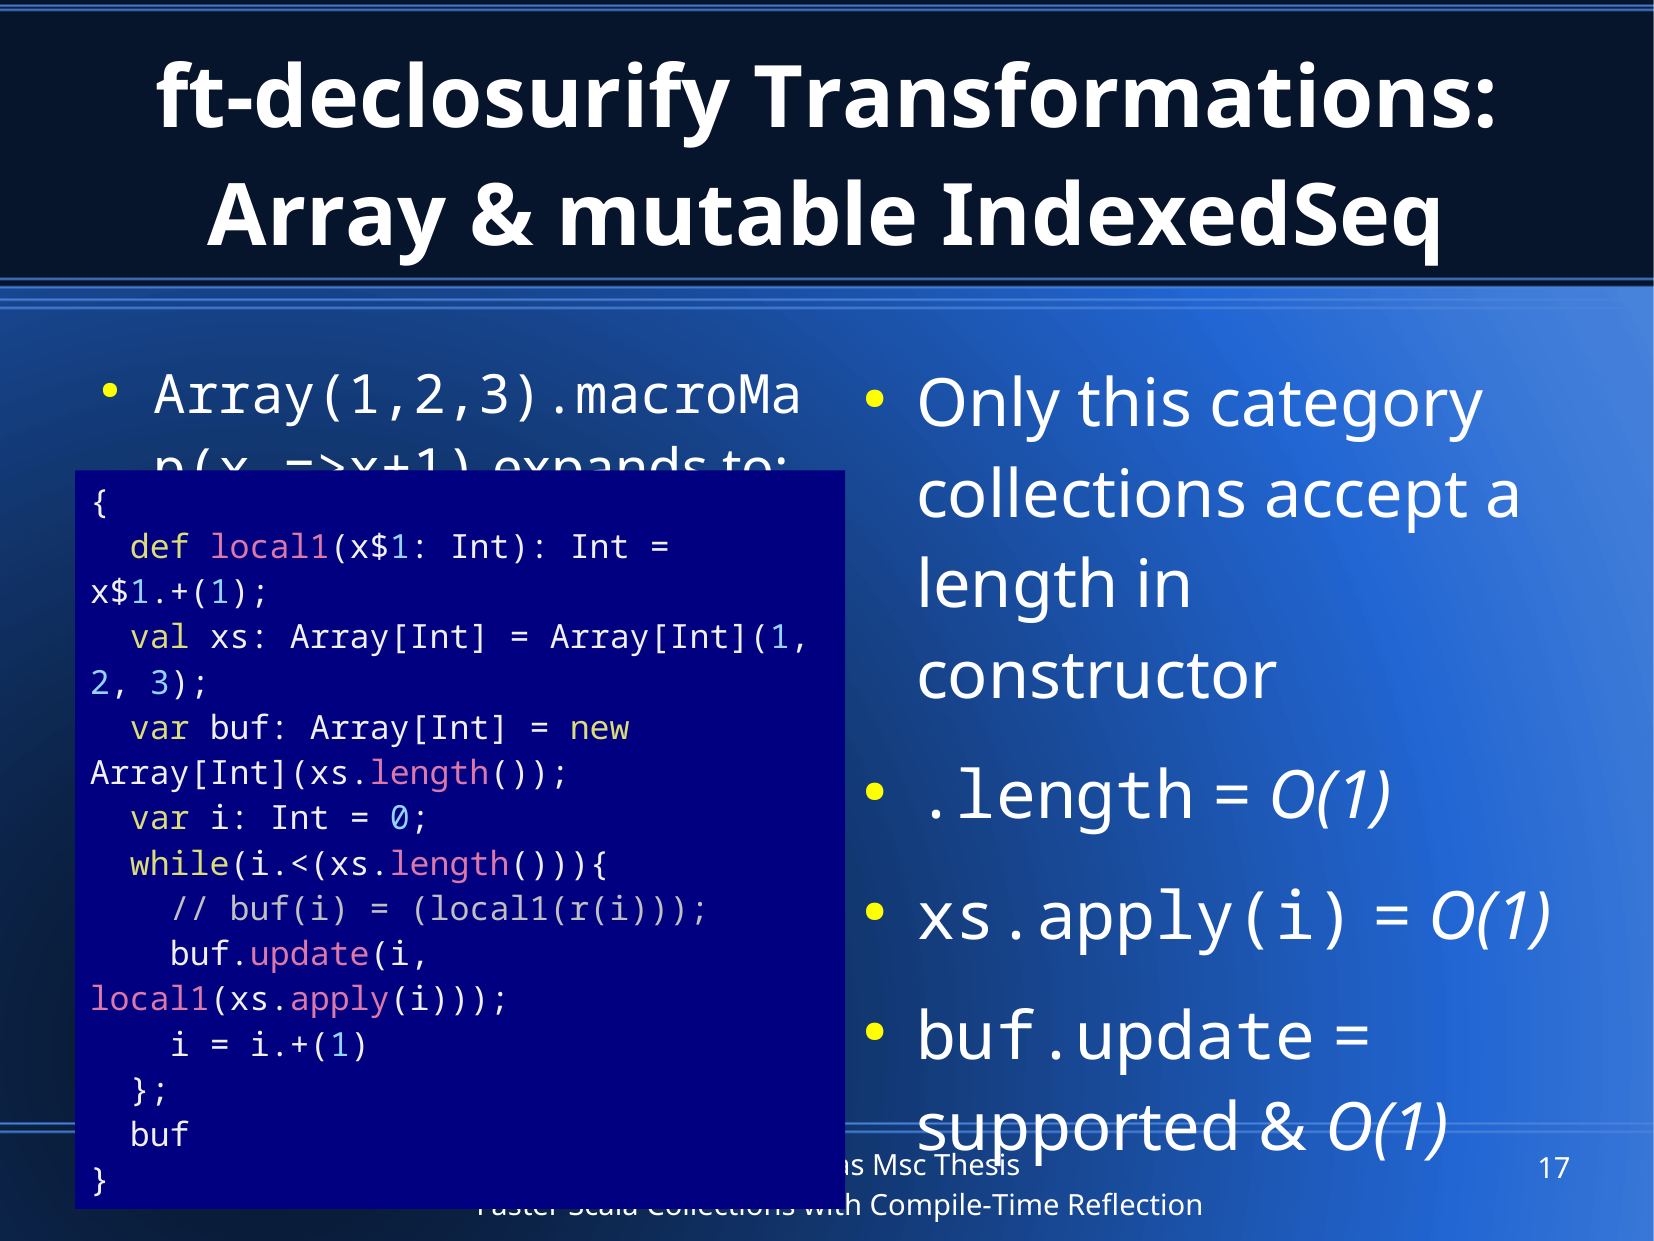

# ft-declosurify Transformations: Array & mutable IndexedSeq
Array(1,2,3).macroMap(x =>x+1) expands to:
Only this category collections accept a length in constructor
.length = O(1)
xs.apply(i) = O(1)
buf.update = supported & O(1)
{
 def local1(x$1: Int): Int = x$1.+(1);
 val xs: Array[Int] = Array[Int](1, 2, 3);
 var buf: Array[Int] = new Array[Int](xs.length());
 var i: Int = 0;
 while(i.<(xs.length())){
 // buf(i) = (local1(r(i)));
 buf.update(i, local1(xs.apply(i)));
 i = i.+(1)
 };
 buf
}
17